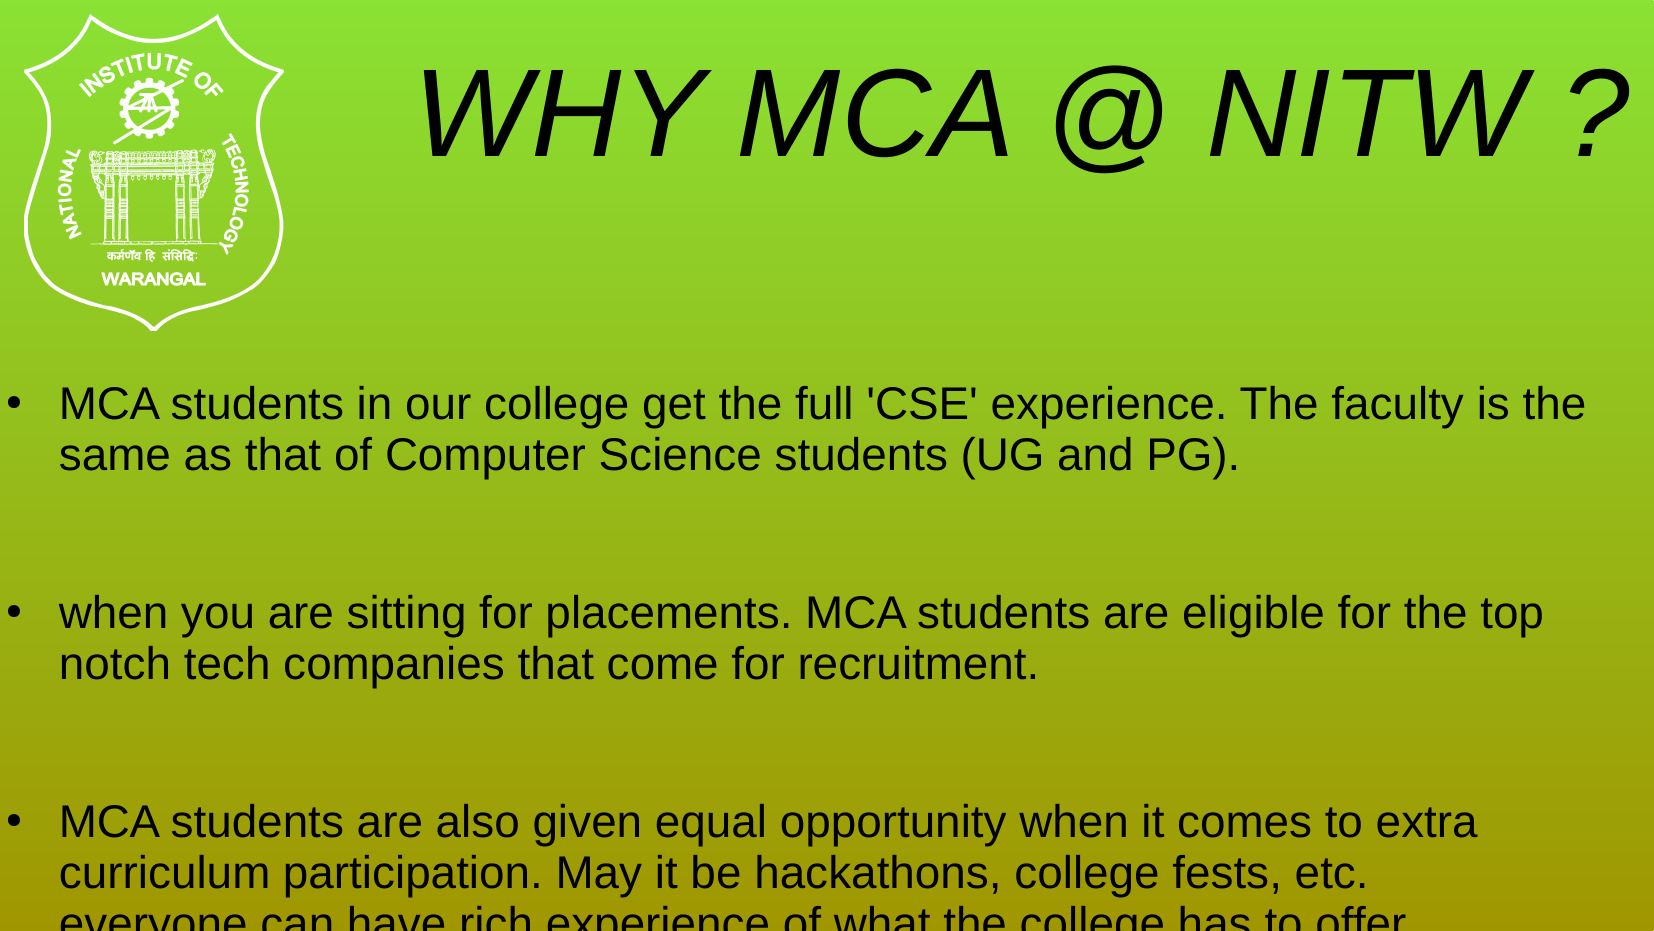

# WHY MCA @ NITW ?
MCA students in our college get the full 'CSE' experience. The faculty is the same as that of Computer Science students (UG and PG).
when you are sitting for placements. MCA students are eligible for the top notch tech companies that come for recruitment.
MCA students are also given equal opportunity when it comes to extra curriculum participation. May it be hackathons, college fests, etc. everyone can have rich experience of what the college has to offer.